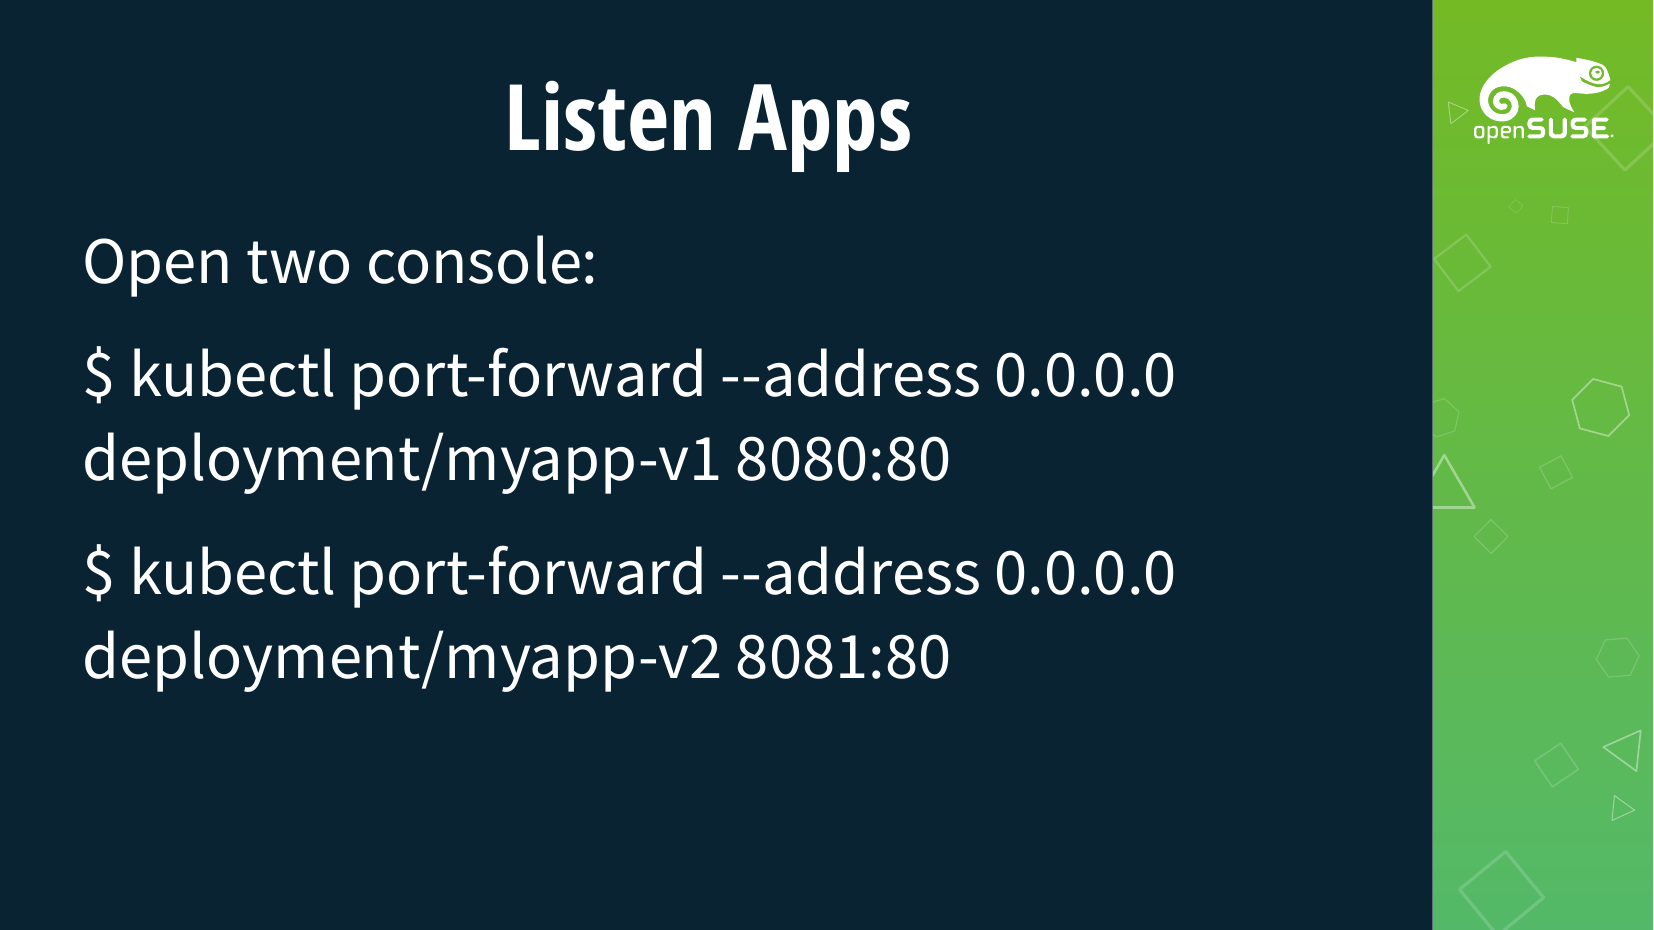

# Listen Apps
Open two console:
$ kubectl port-forward --address 0.0.0.0 deployment/myapp-v1 8080:80
$ kubectl port-forward --address 0.0.0.0 deployment/myapp-v2 8081:80